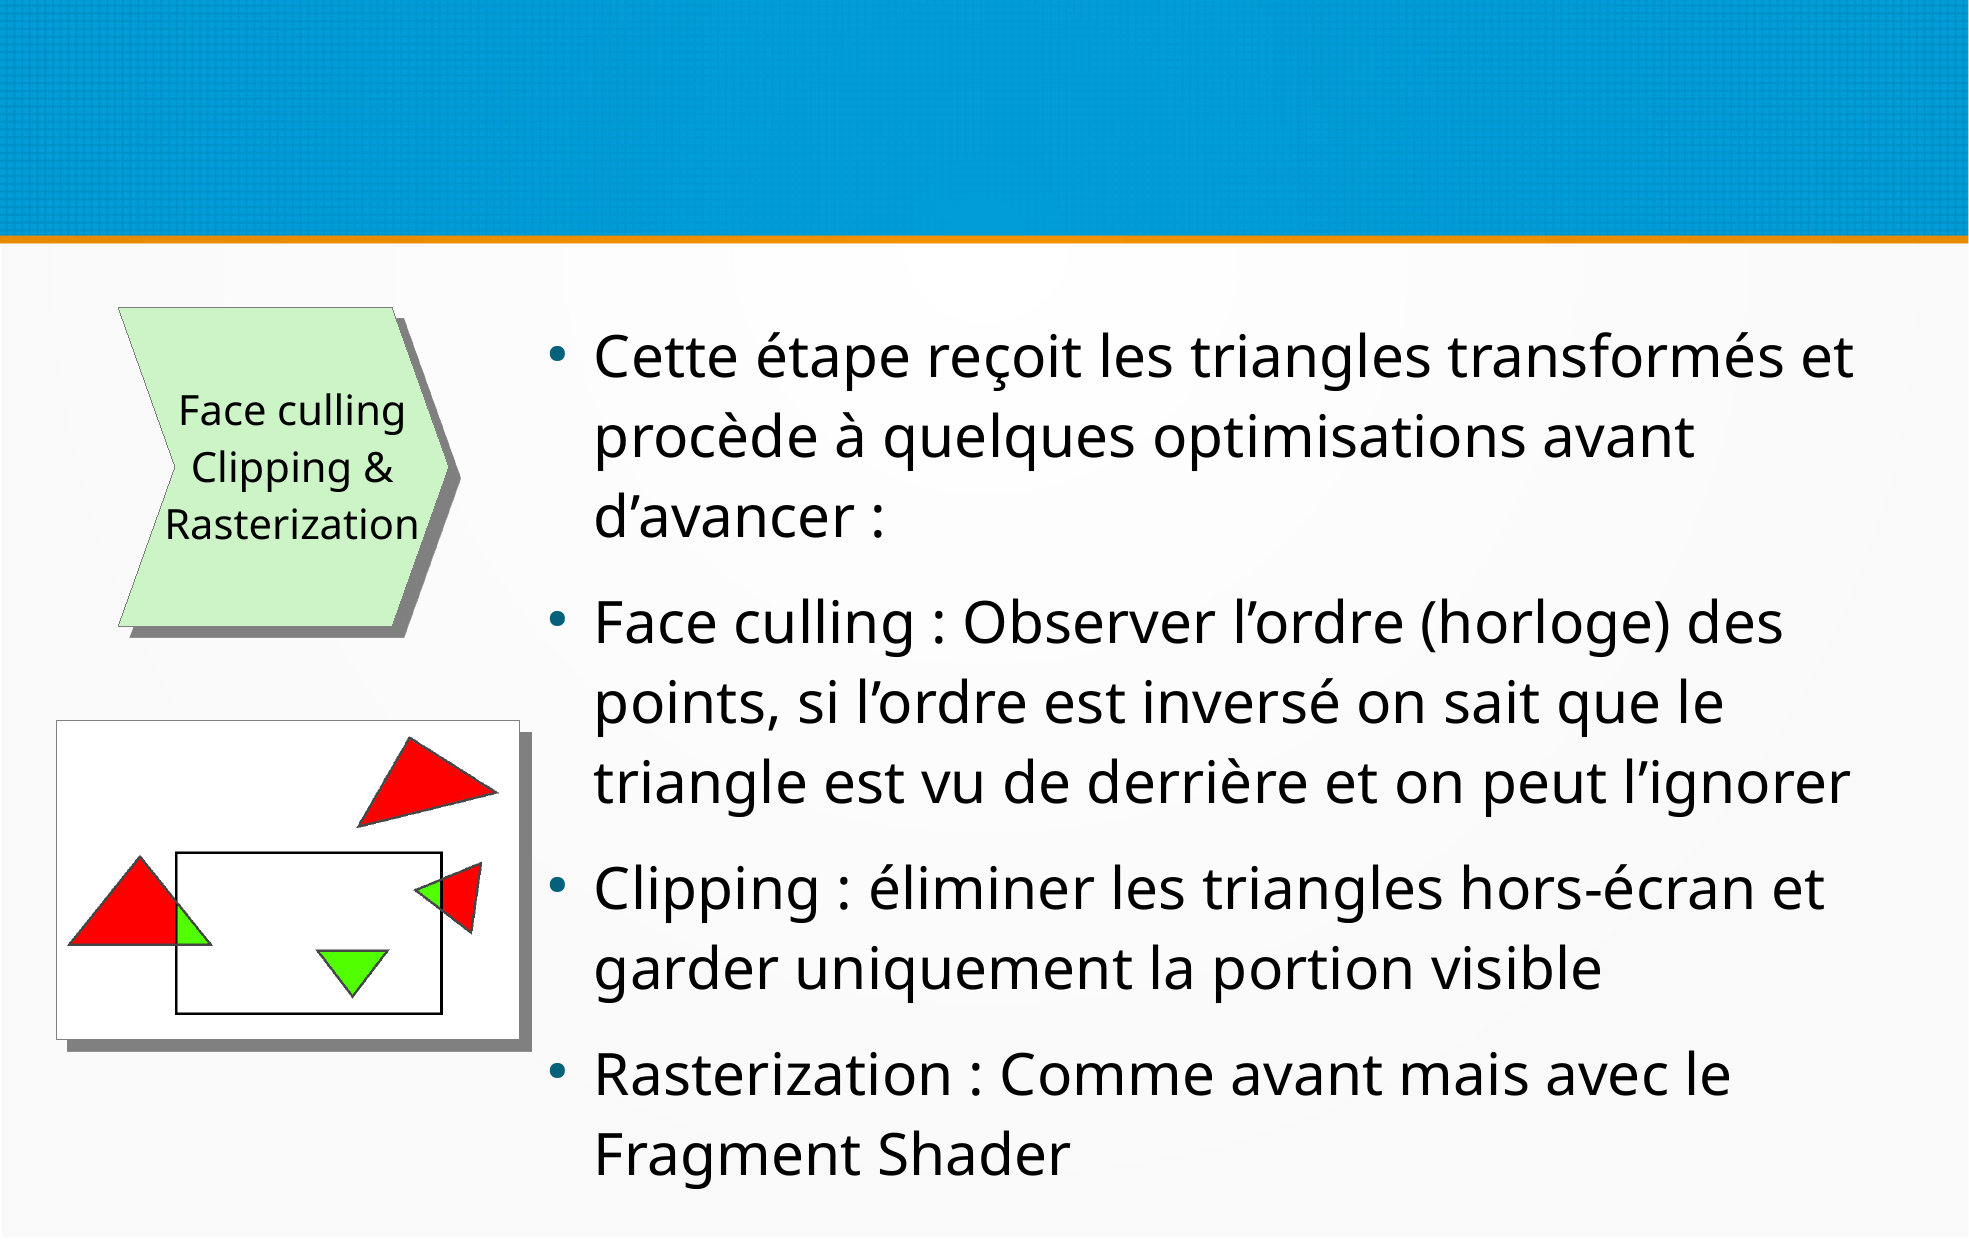

#
Face culling
Clipping &
Rasterization
Cette étape reçoit les triangles transformés et procède à quelques optimisations avant d’avancer :
Face culling : Observer l’ordre (horloge) des points, si l’ordre est inversé on sait que le triangle est vu de derrière et on peut l’ignorer
Clipping : éliminer les triangles hors-écran et garder uniquement la portion visible
Rasterization : Comme avant mais avec le Fragment Shader